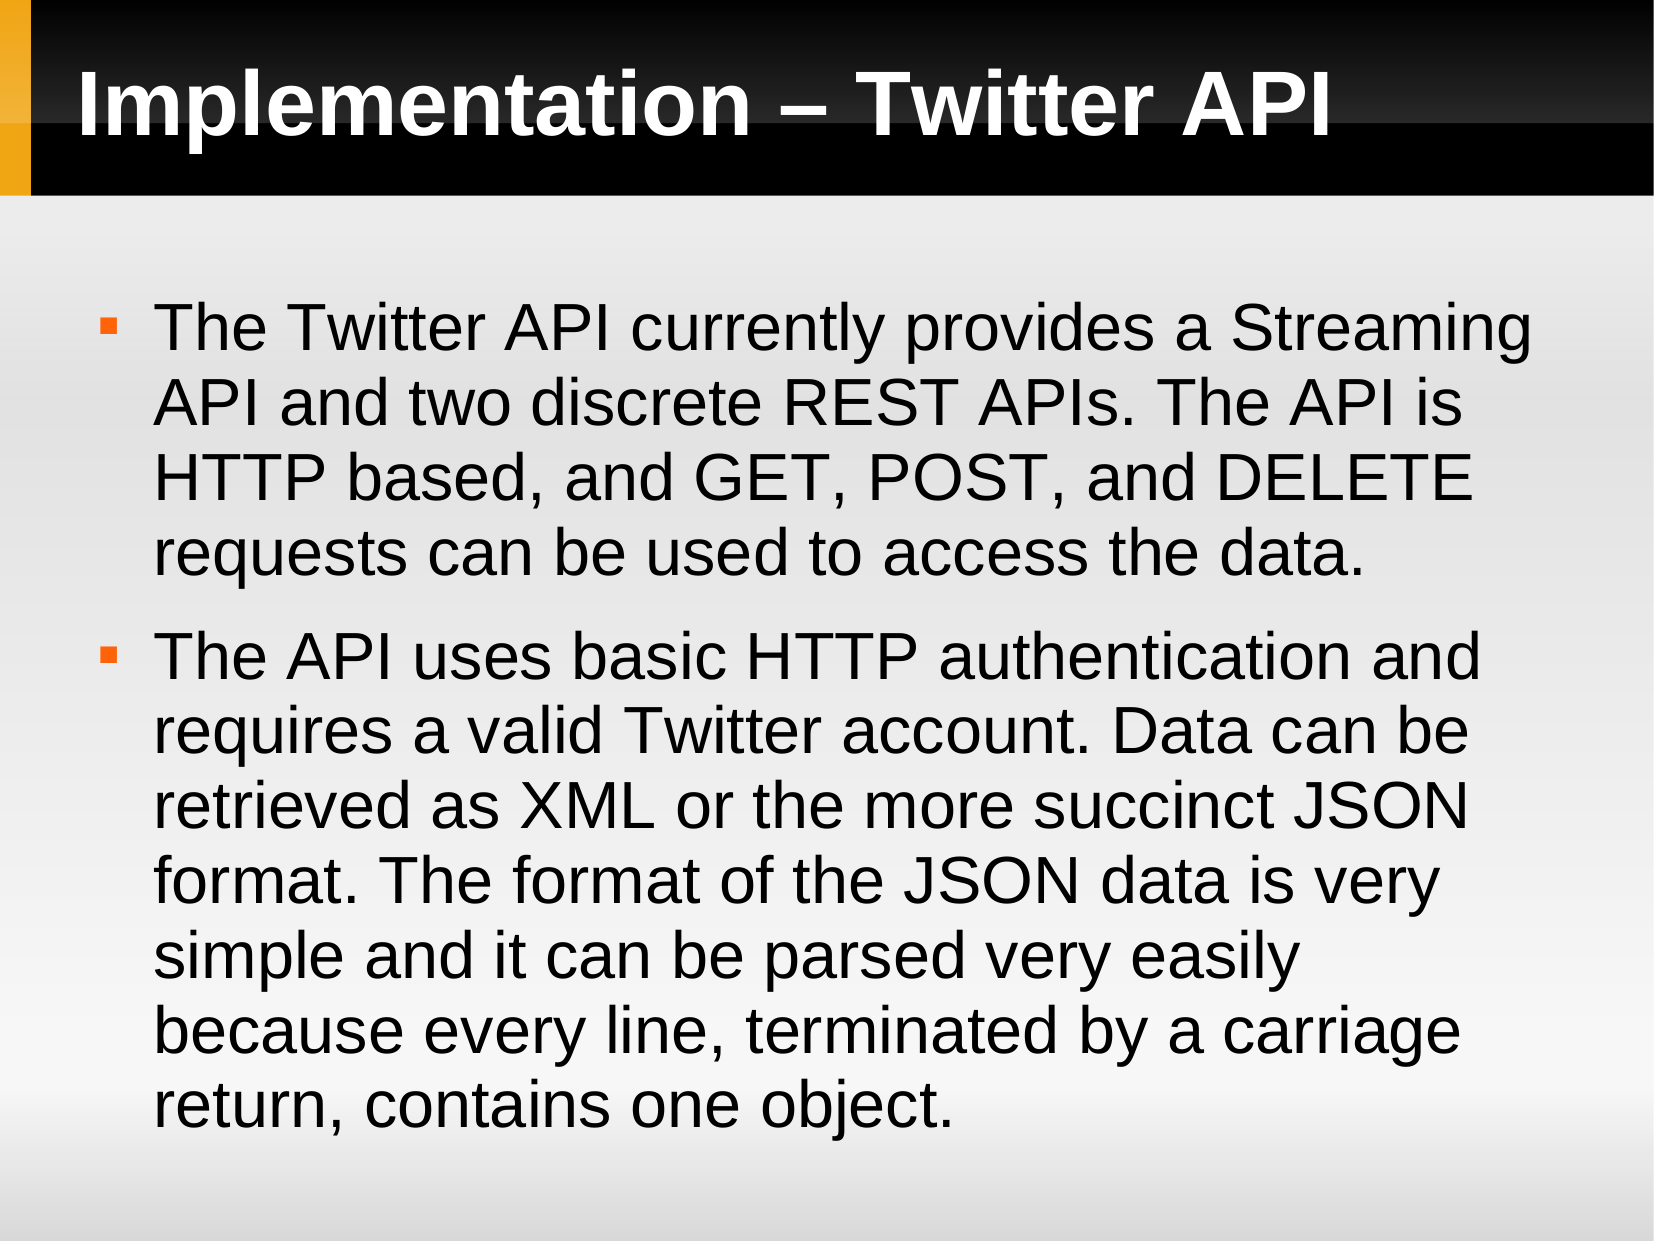

# Implementation – Twitter API
The Twitter API currently provides a Streaming API and two discrete REST APIs. The API is HTTP based, and GET, POST, and DELETE requests can be used to access the data.
The API uses basic HTTP authentication and requires a valid Twitter account. Data can be retrieved as XML or the more succinct JSON format. The format of the JSON data is very simple and it can be parsed very easily because every line, terminated by a carriage return, contains one object.